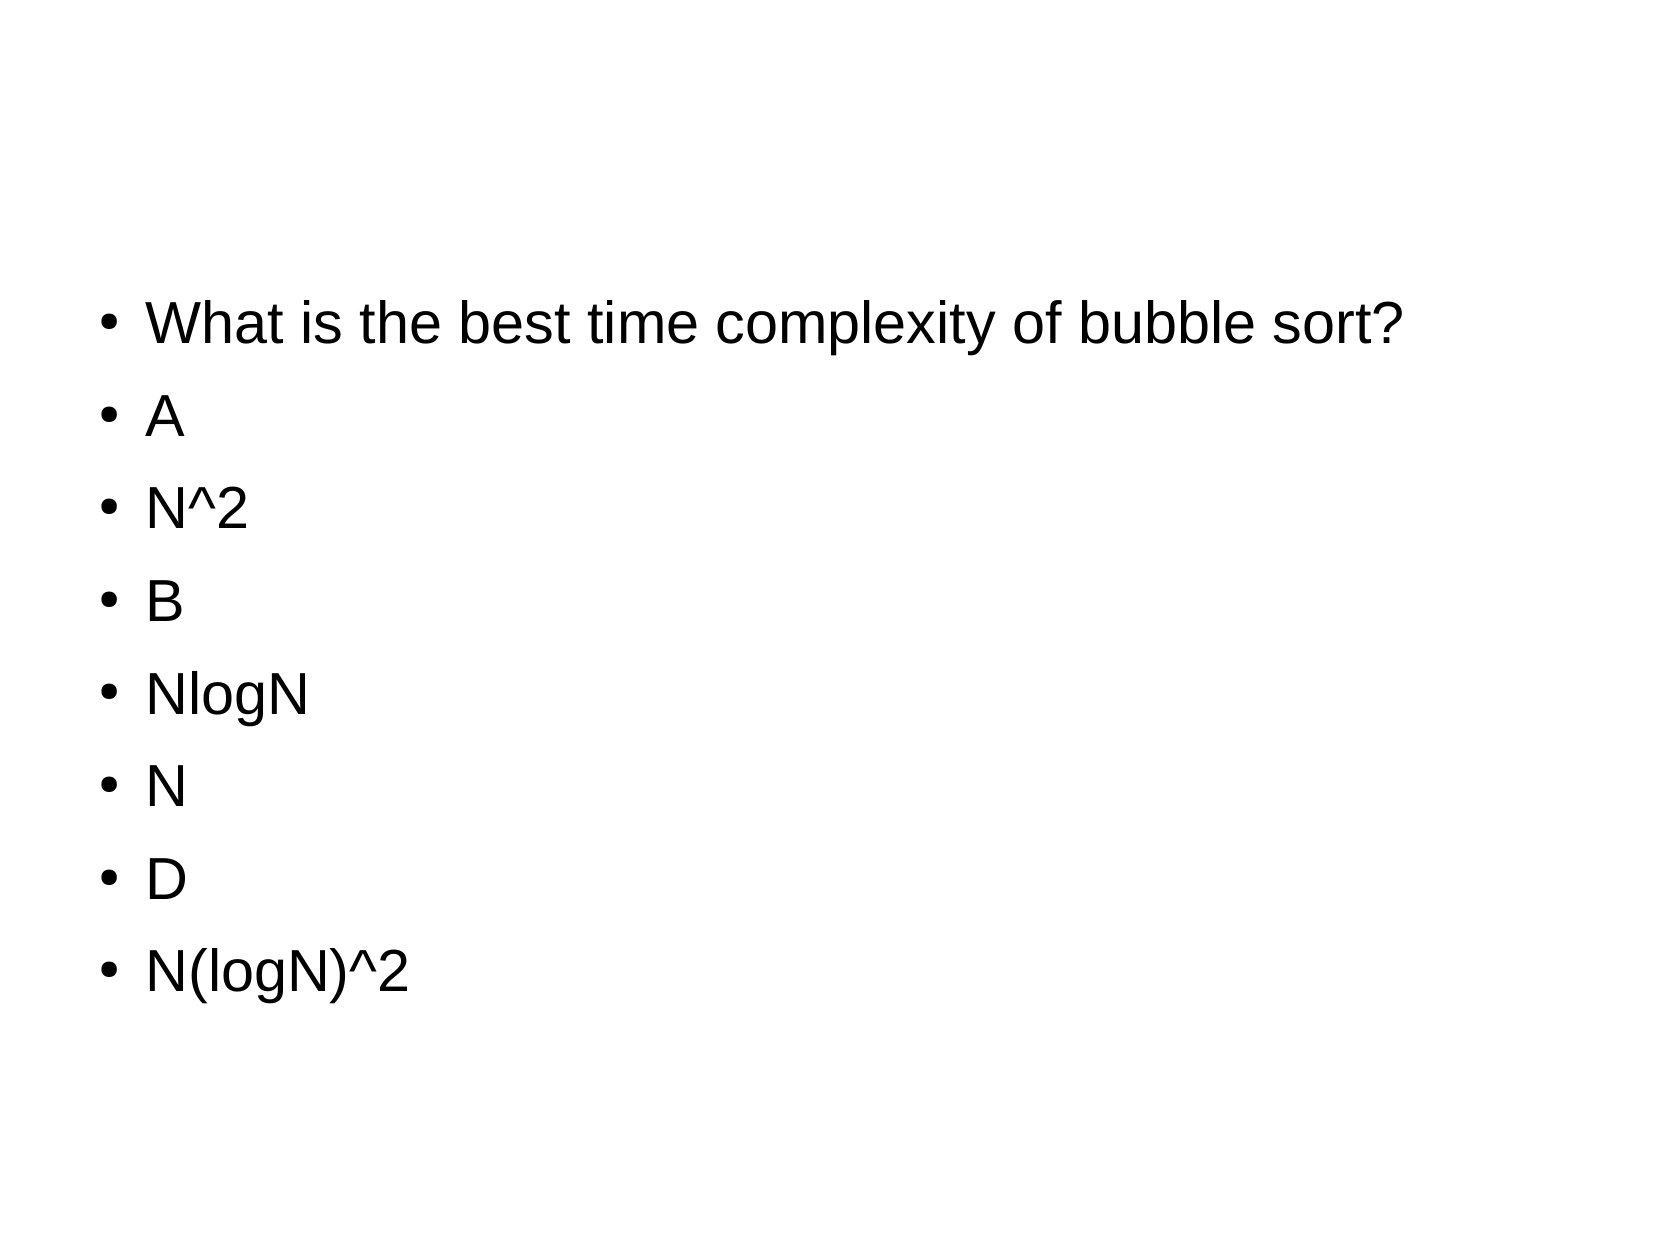

#
What is the best time complexity of bubble sort?
A
N^2
B
NlogN
N
D
N(logN)^2